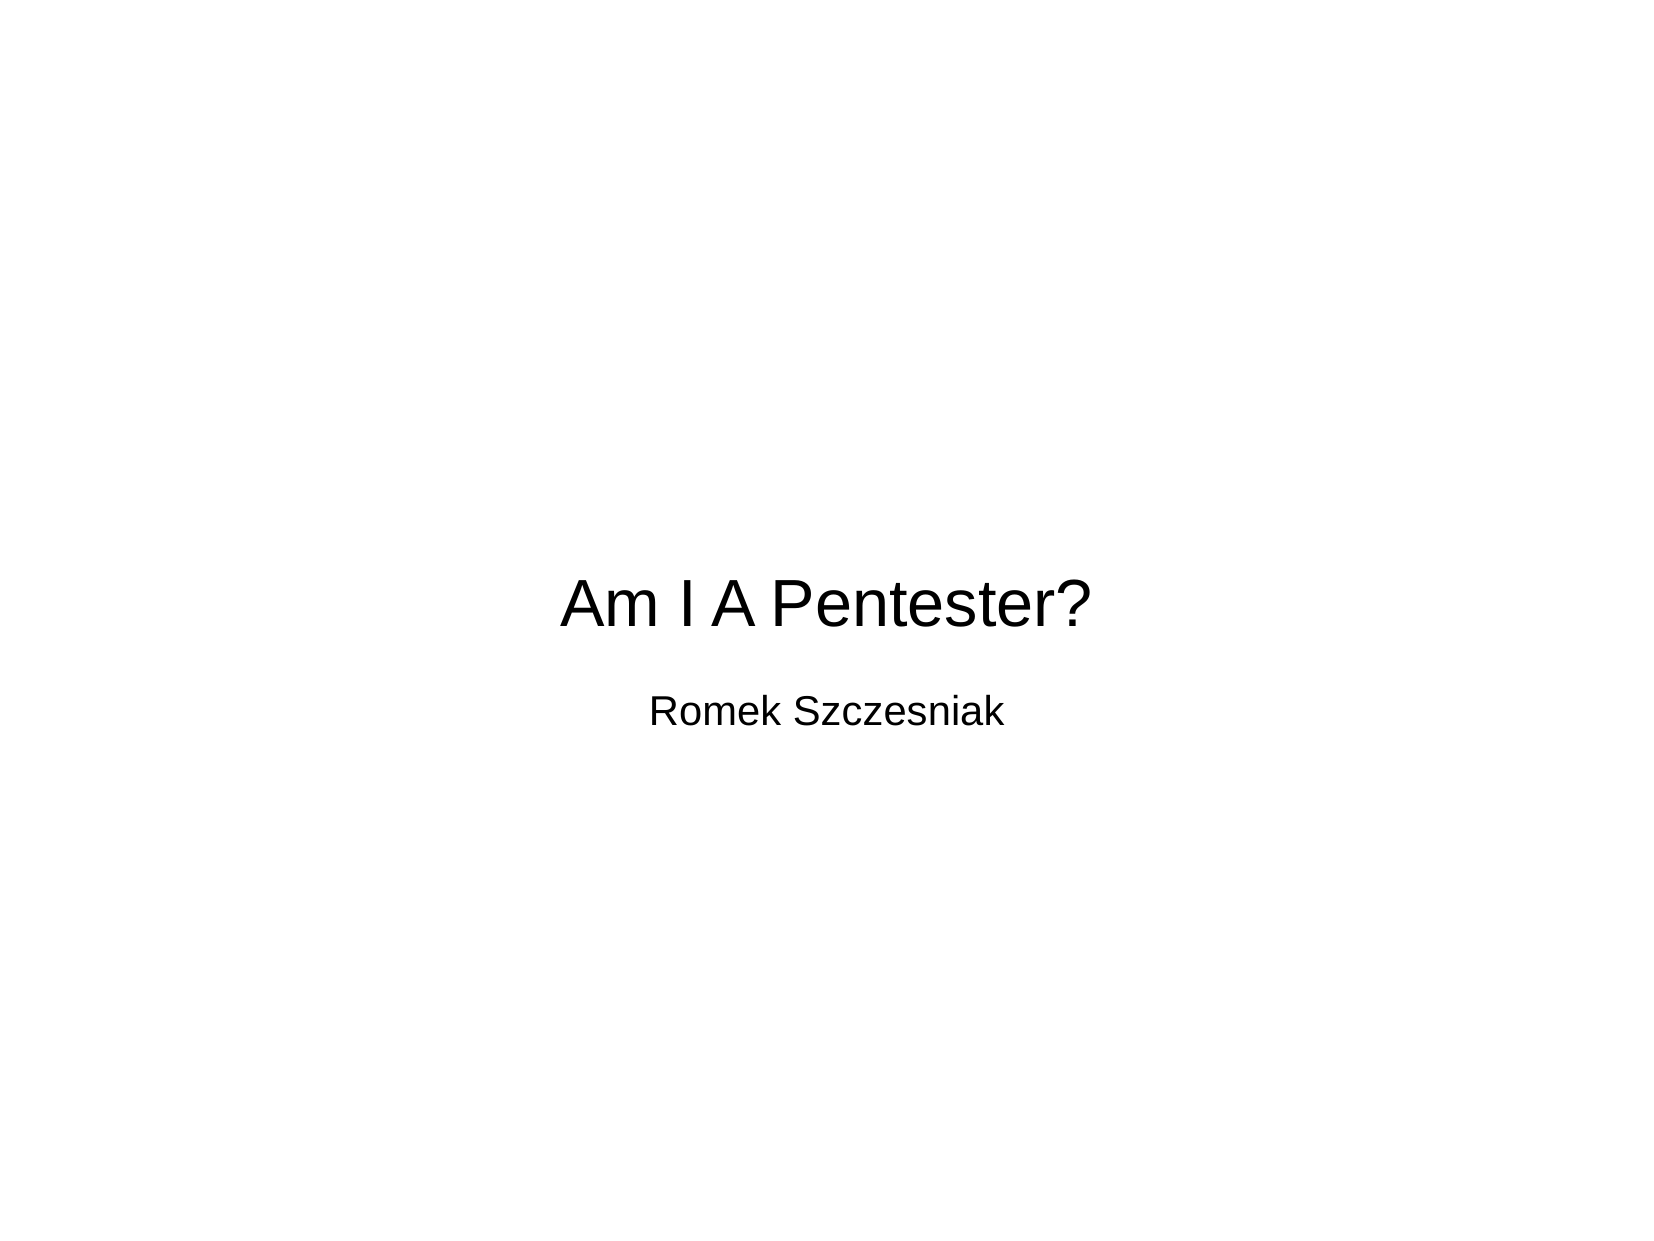

# Am I A Pentester?
Romek Szczesniak